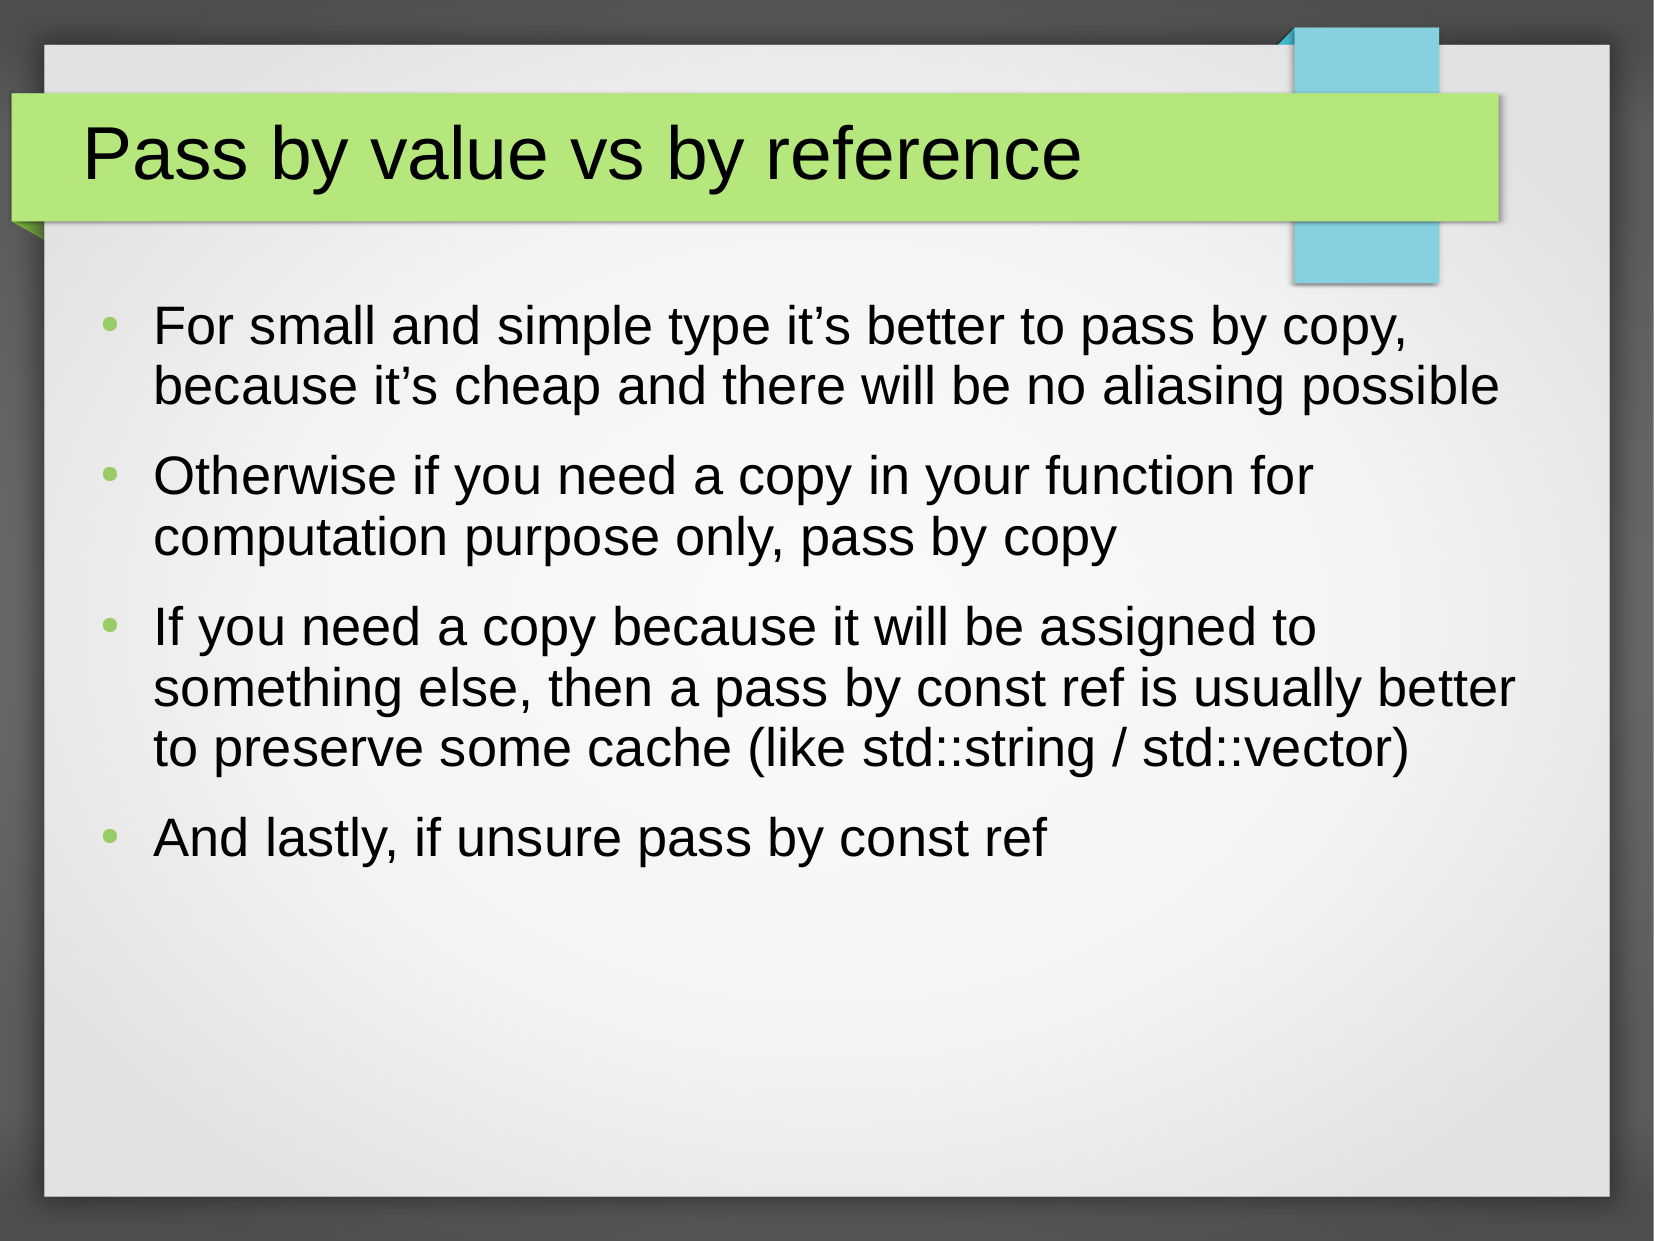

# Pass by value vs by reference
For small and simple type it’s better to pass by copy, because it’s cheap and there will be no aliasing possible
Otherwise if you need a copy in your function for computation purpose only, pass by copy
If you need a copy because it will be assigned to something else, then a pass by const ref is usually better to preserve some cache (like std::string / std::vector)
And lastly, if unsure pass by const ref